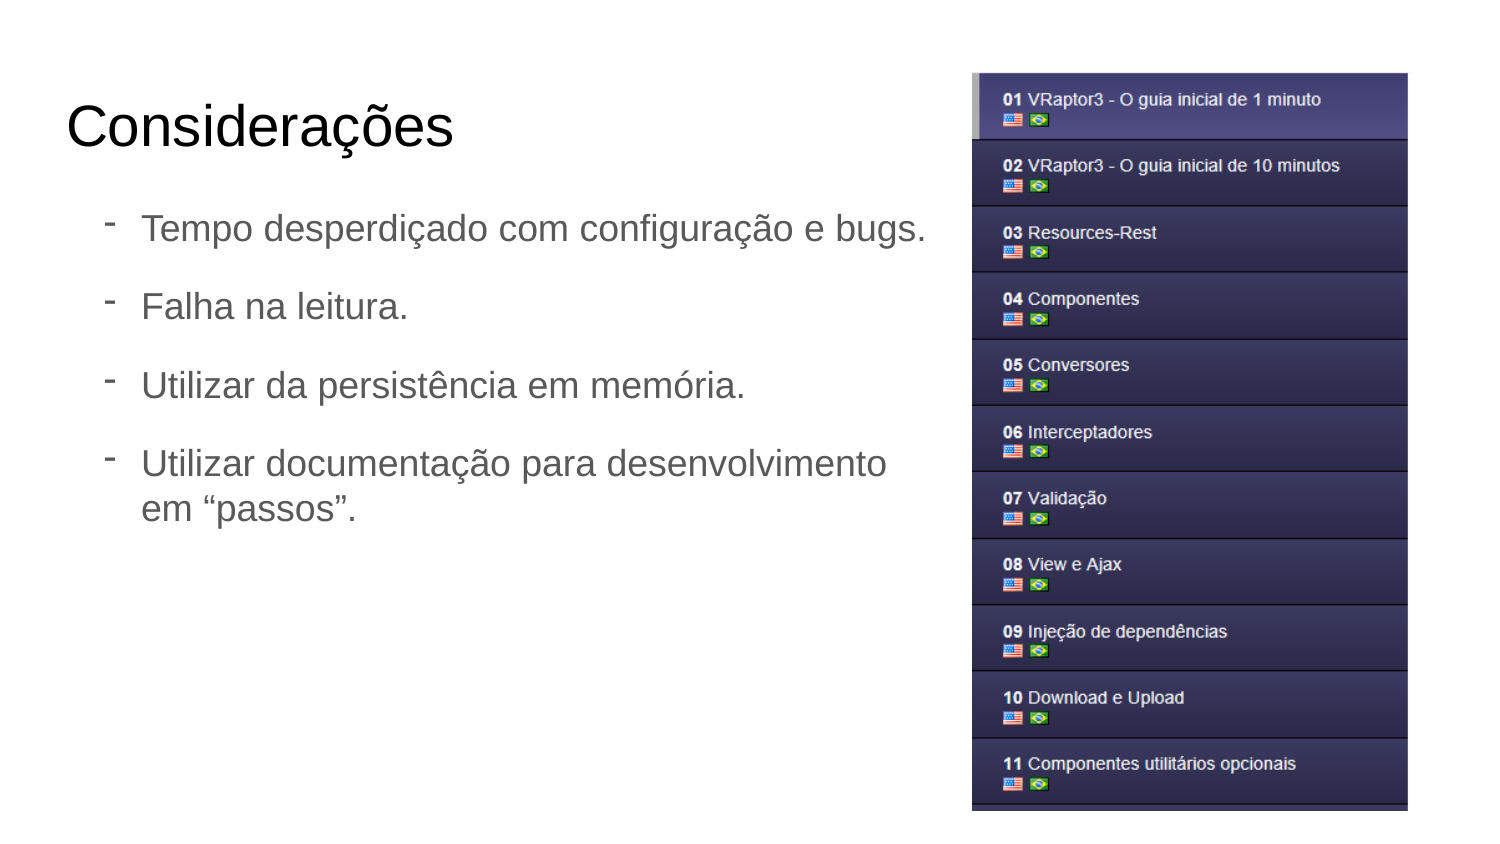

# Considerações
Tempo desperdiçado com configuração e bugs.
Falha na leitura.
Utilizar da persistência em memória.
Utilizar documentação para desenvolvimento em “passos”.